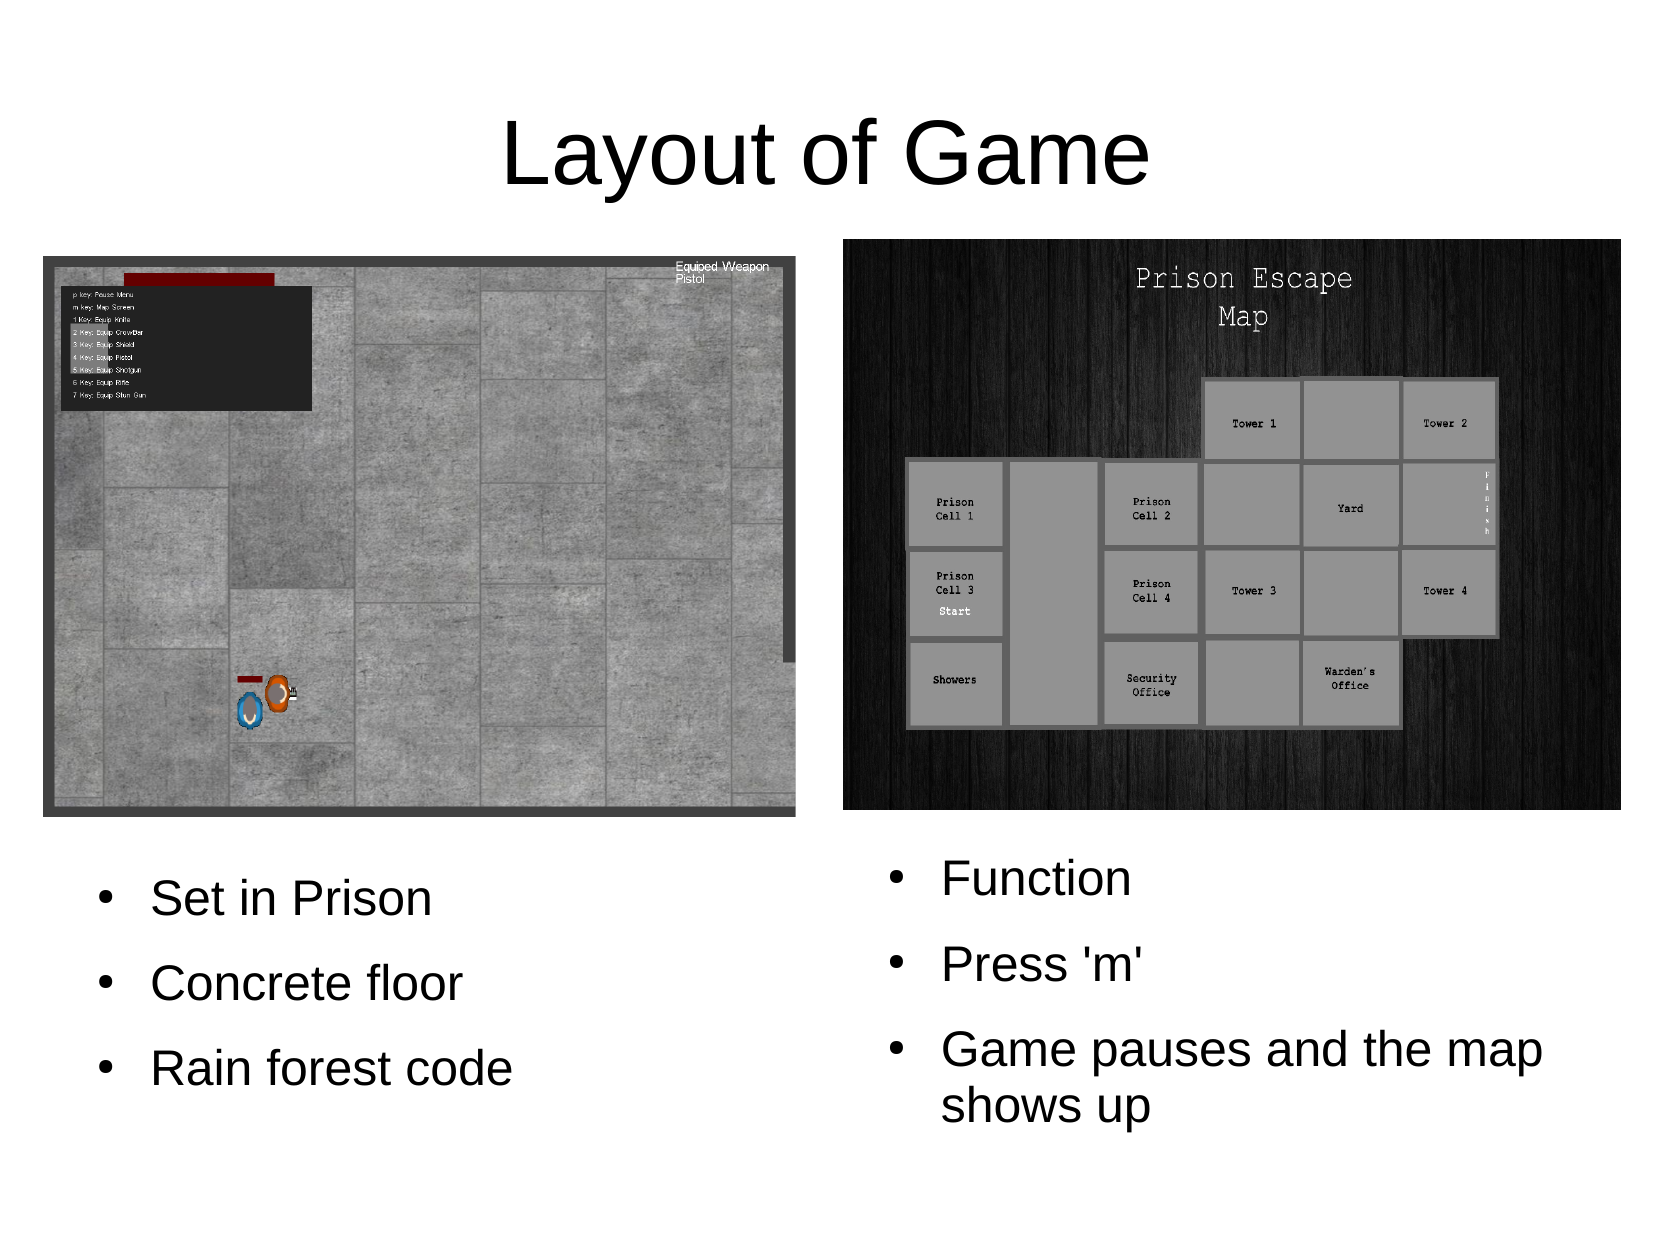

# Layout of Game
Function
Press 'm'
Game pauses and the map shows up
Set in Prison
Concrete floor
Rain forest code